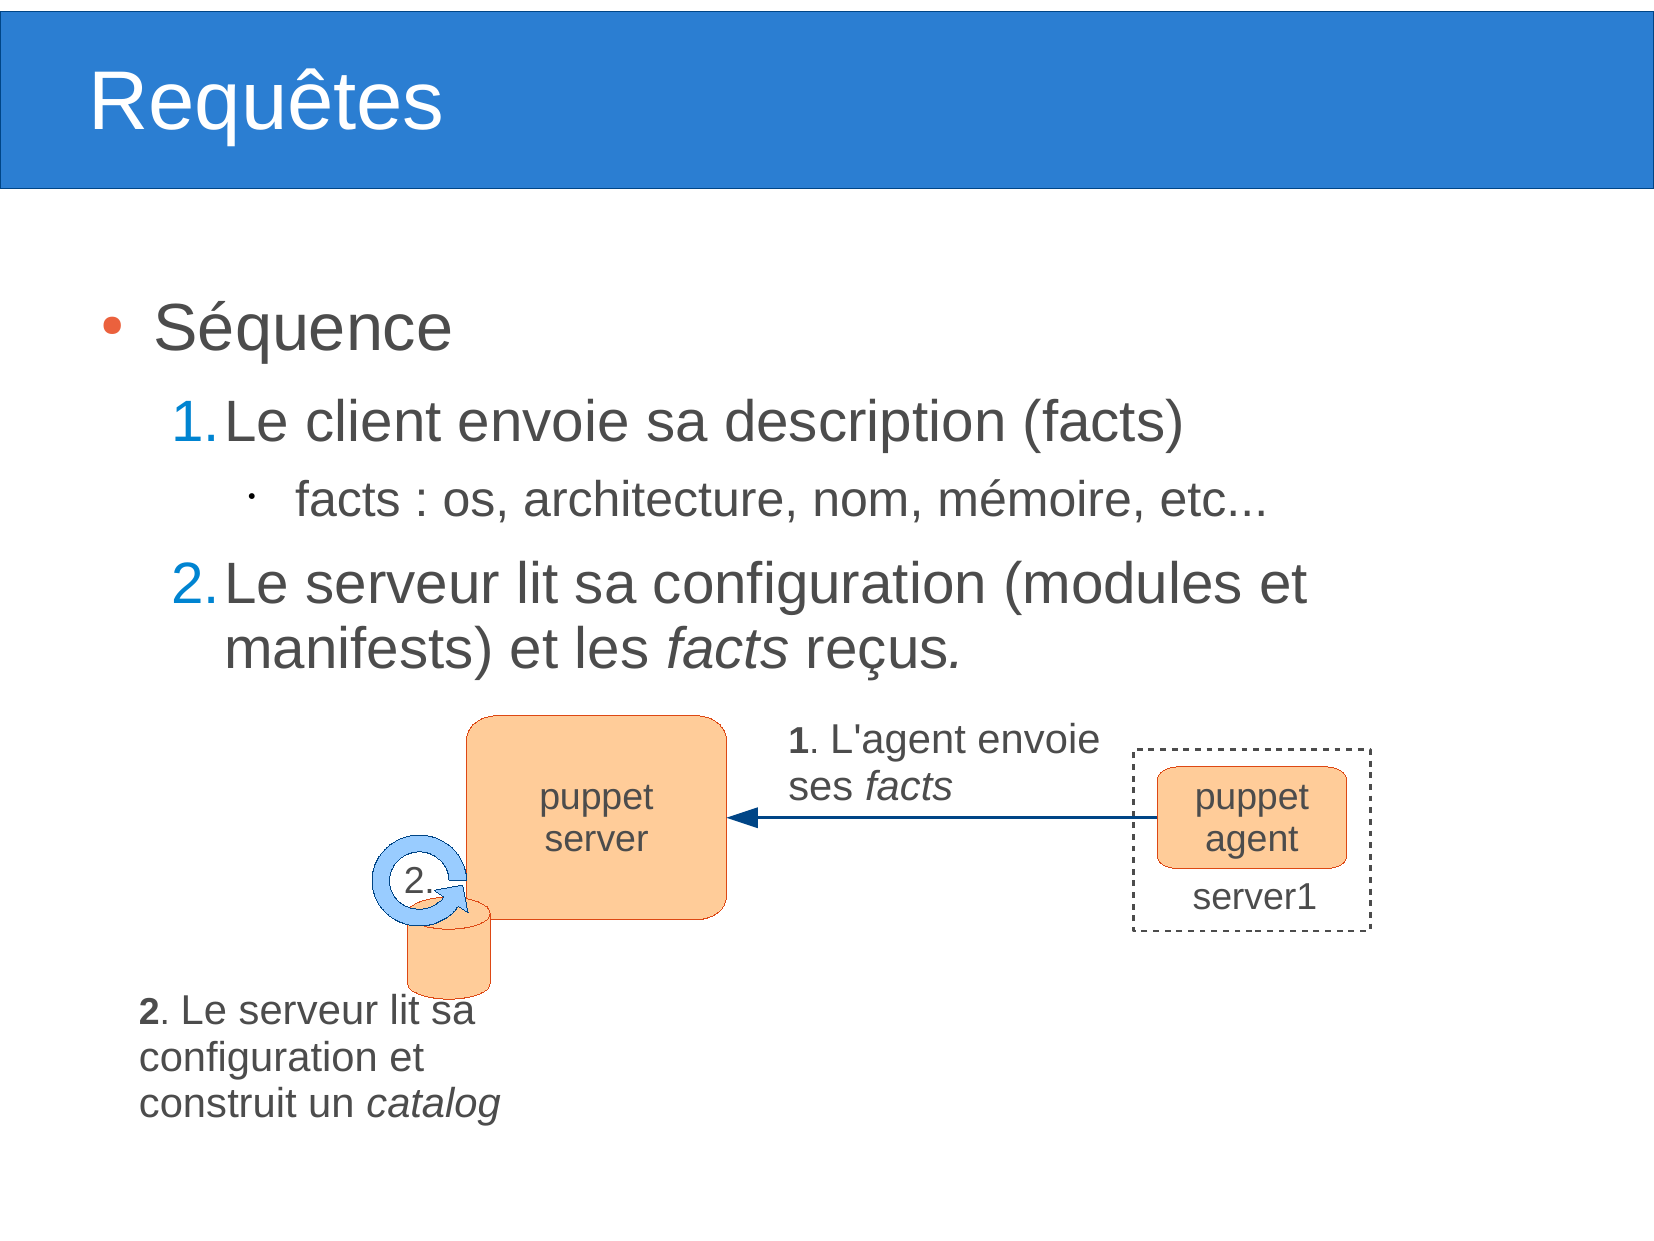

# Requêtes
Séquence
Le client envoie sa description (facts)
facts : os, architecture, nom, mémoire, etc...
Le serveur lit sa configuration (modules et manifests) et les facts reçus.
1. L'agent envoie ses facts
puppet
server
puppet
agent
2.
server1
2. Le serveur lit sa configuration et construit un catalog